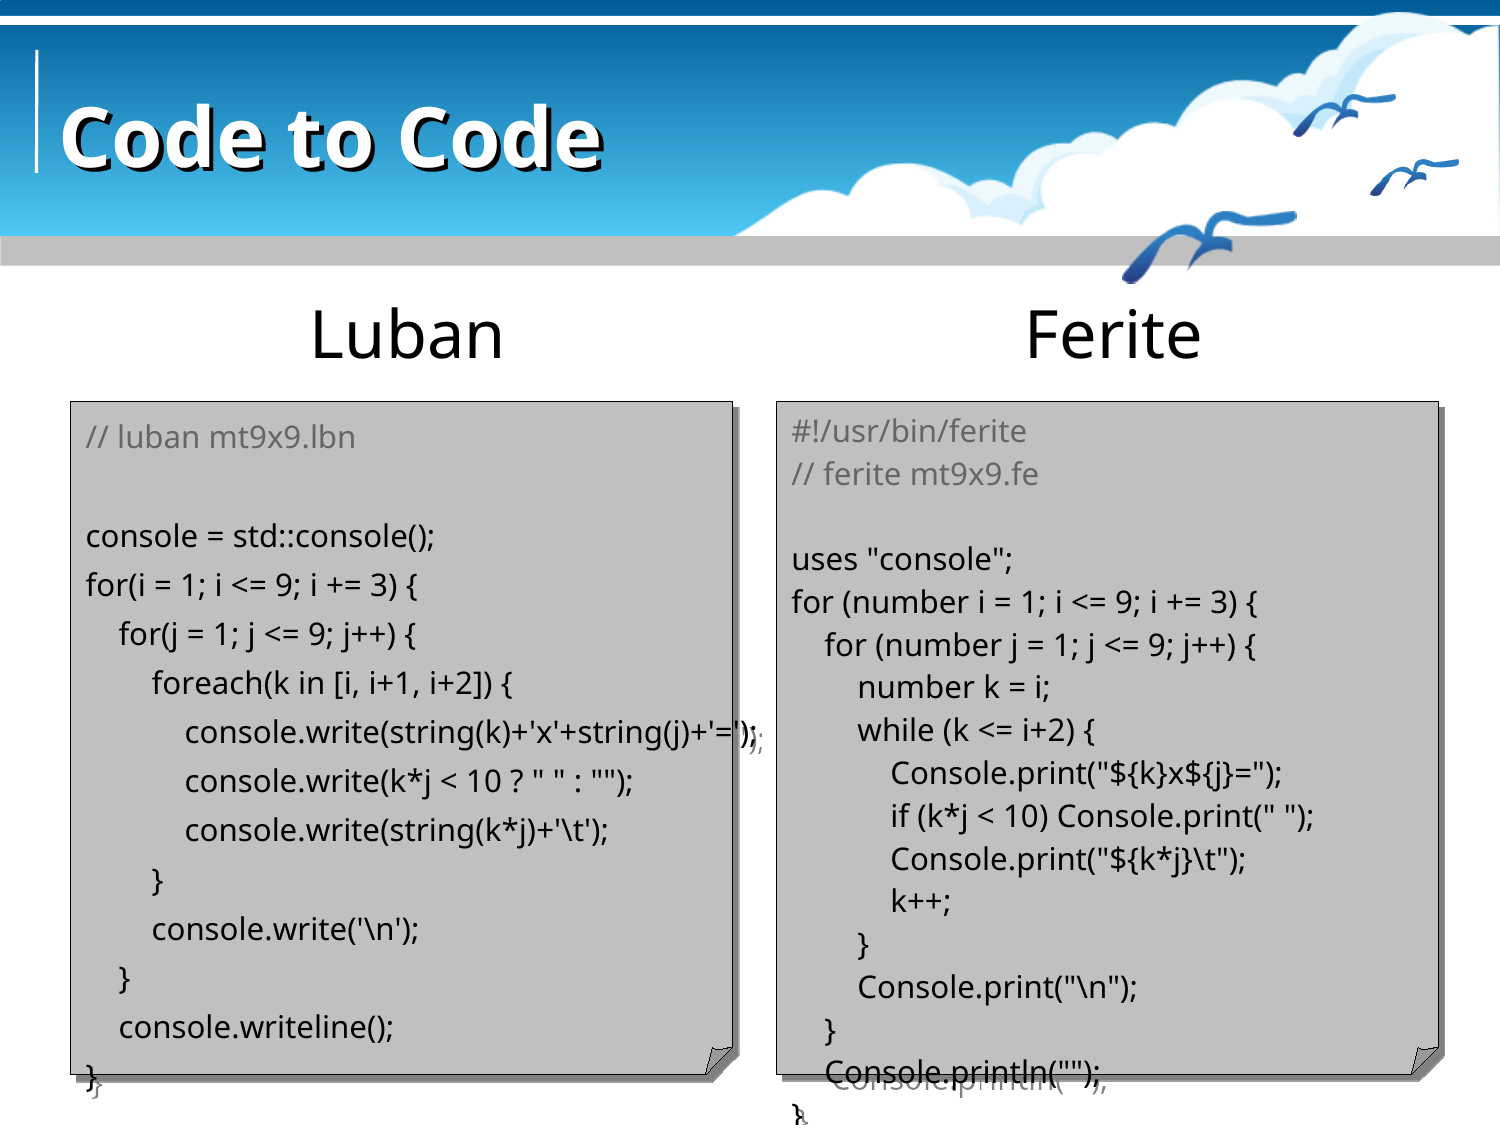

# Code to Code
Ferite
Luban
// luban mt9x9.lbn
console = std::console();
for(i = 1; i <= 9; i += 3) {
 for(j = 1; j <= 9; j++) {
 foreach(k in [i, i+1, i+2]) {
 console.write(string(k)+'x'+string(j)+'=');
 console.write(k*j < 10 ? " " : "");
 console.write(string(k*j)+'\t');
 }
 console.write('\n');
 }
 console.writeline();
}
#!/usr/bin/ferite
// ferite mt9x9.fe
uses "console";
for (number i = 1; i <= 9; i += 3) {
 for (number j = 1; j <= 9; j++) {
 number k = i;
 while (k <= i+2) {
 Console.print("${k}x${j}=");
 if (k*j < 10) Console.print(" ");
 Console.print("${k*j}\t");
 k++;
 }
 Console.print("\n");
 }
 Console.println("");
}